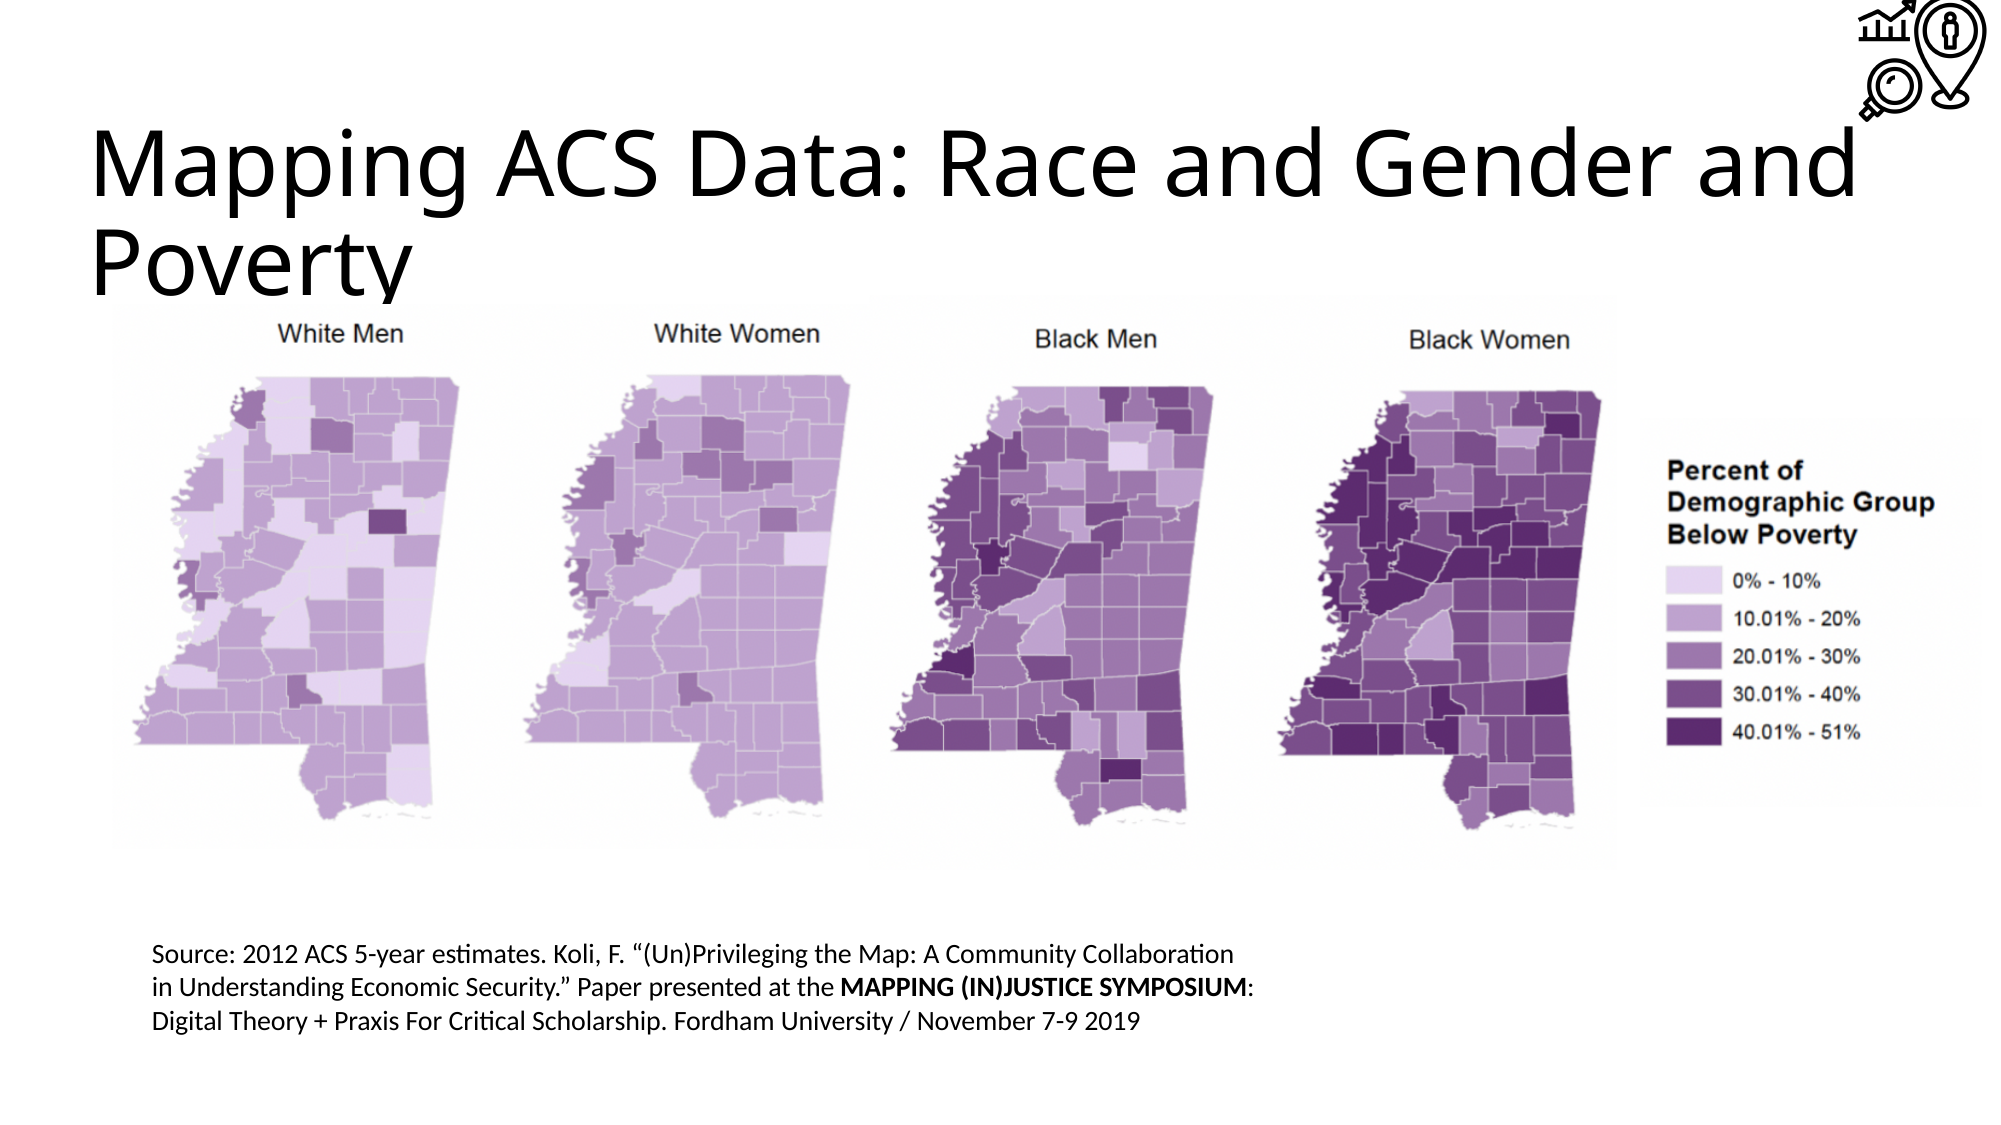

# Mapping ACS Data: Race and Gender and Poverty
Source: 2012 ACS 5-year estimates. Koli, F. “(Un)Privileging the Map: A Community Collaboration in Understanding Economic Security.” Paper presented at the MAPPING (IN)JUSTICE SYMPOSIUM: Digital Theory + Praxis For Critical Scholarship. Fordham University / November 7-9 2019